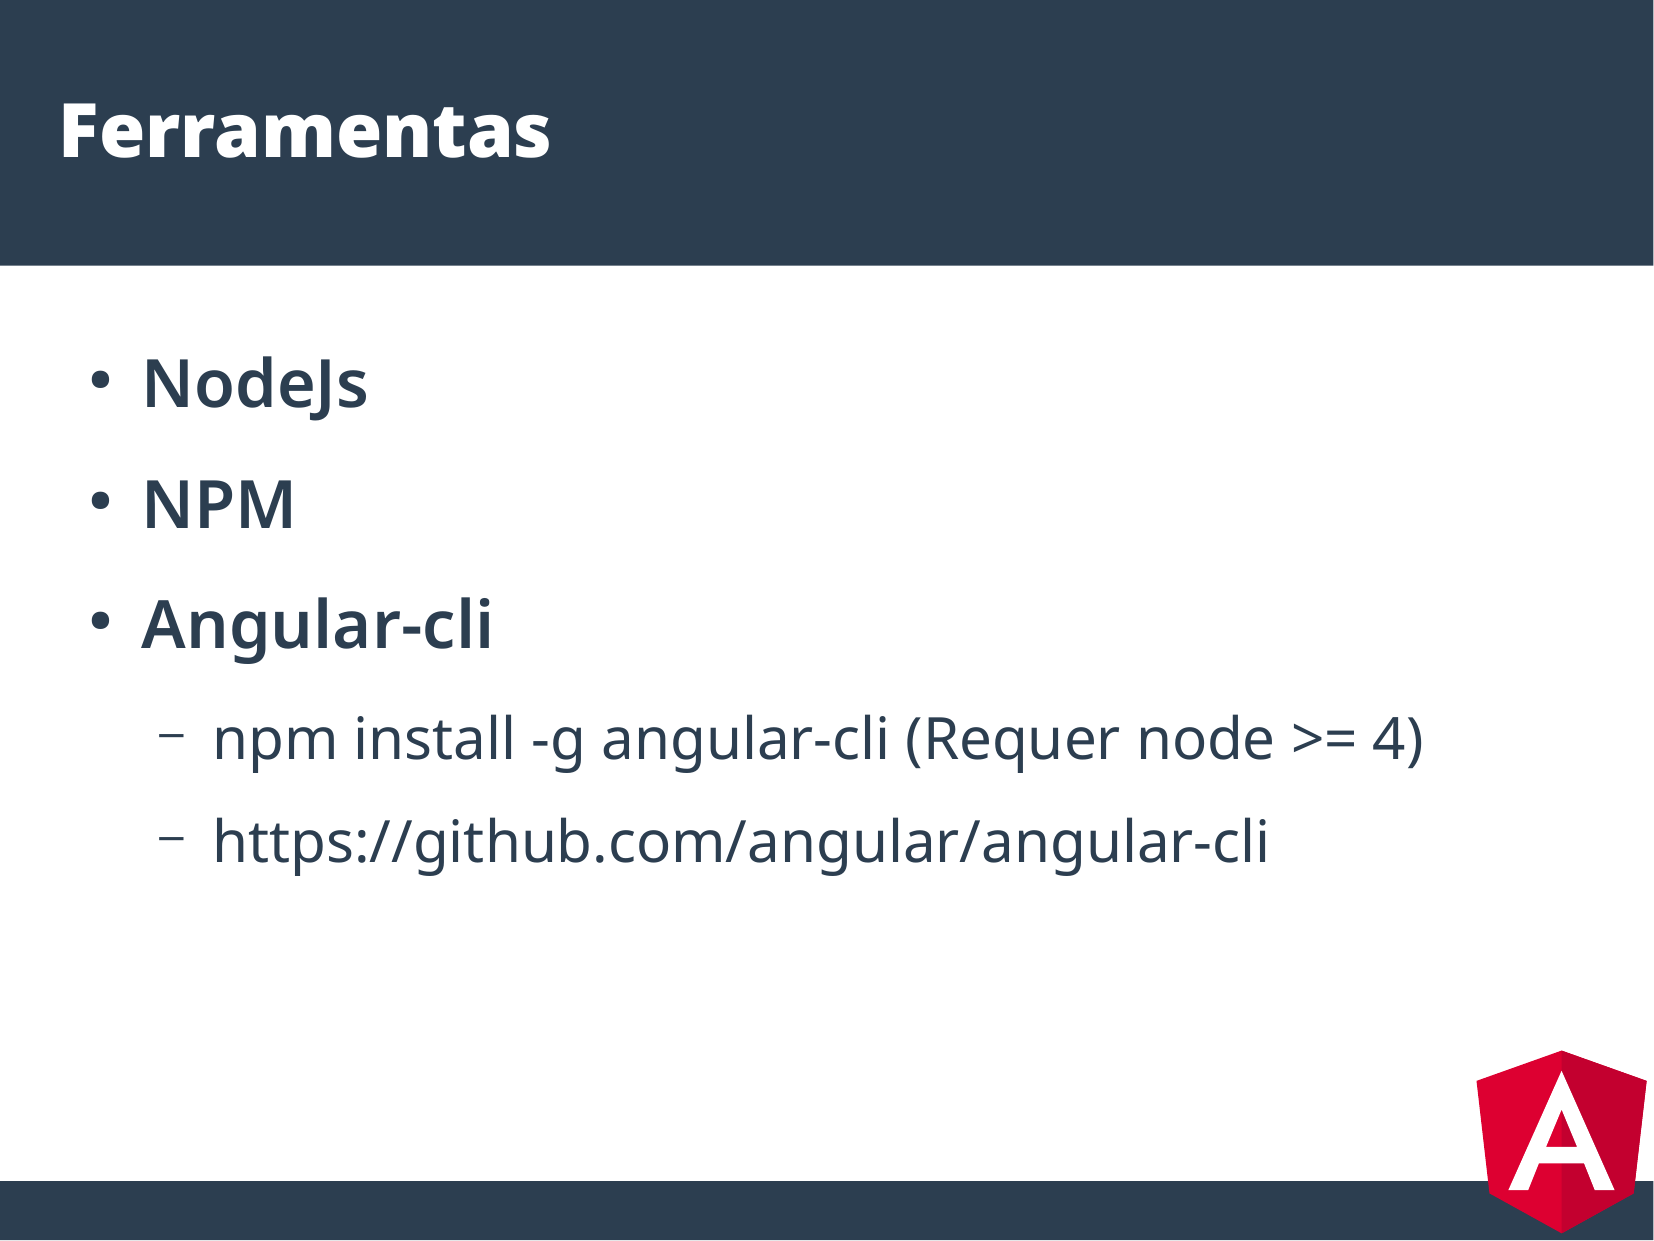

# Ferramentas
NodeJs
NPM
Angular-cli
npm install -g angular-cli (Requer node >= 4)
https://github.com/angular/angular-cli